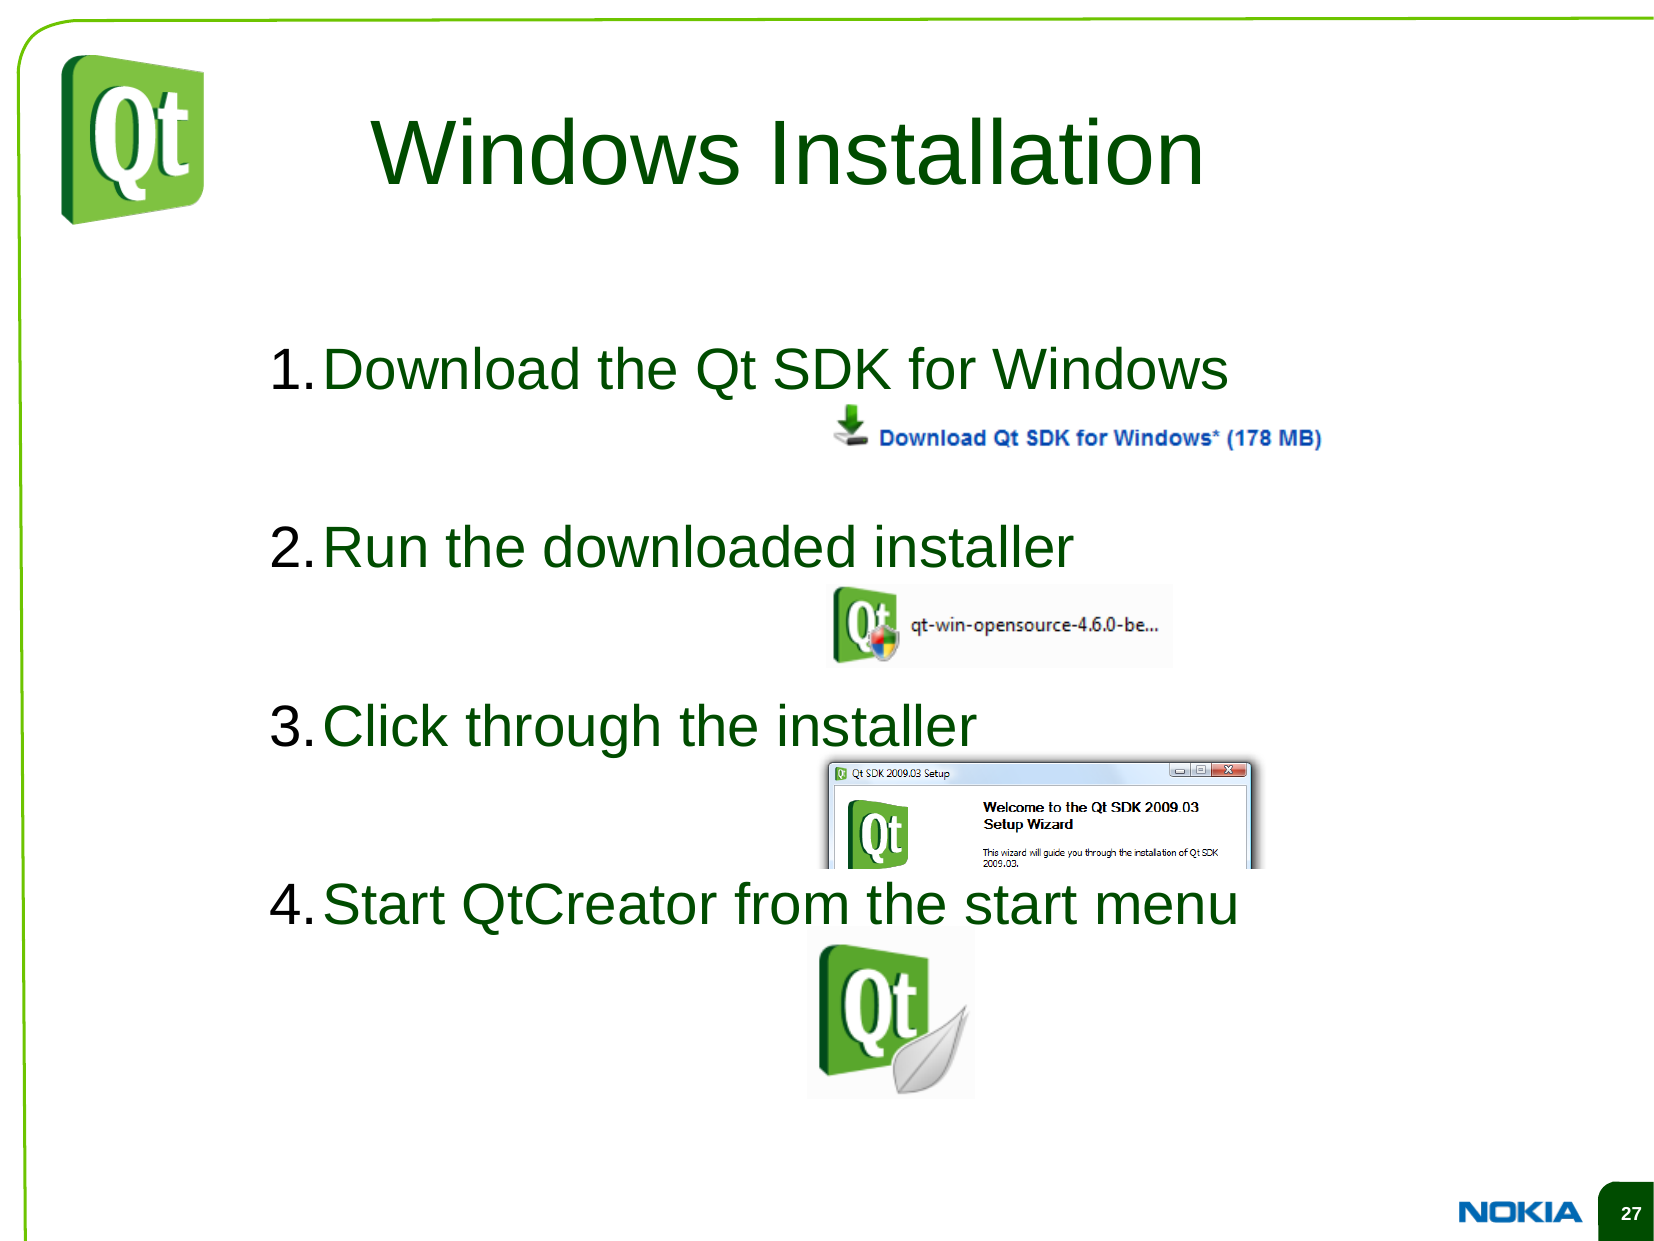

# Windows Installation
Download the Qt SDK for Windows
Run the downloaded installer
Click through the installer
Start QtCreator from the start menu